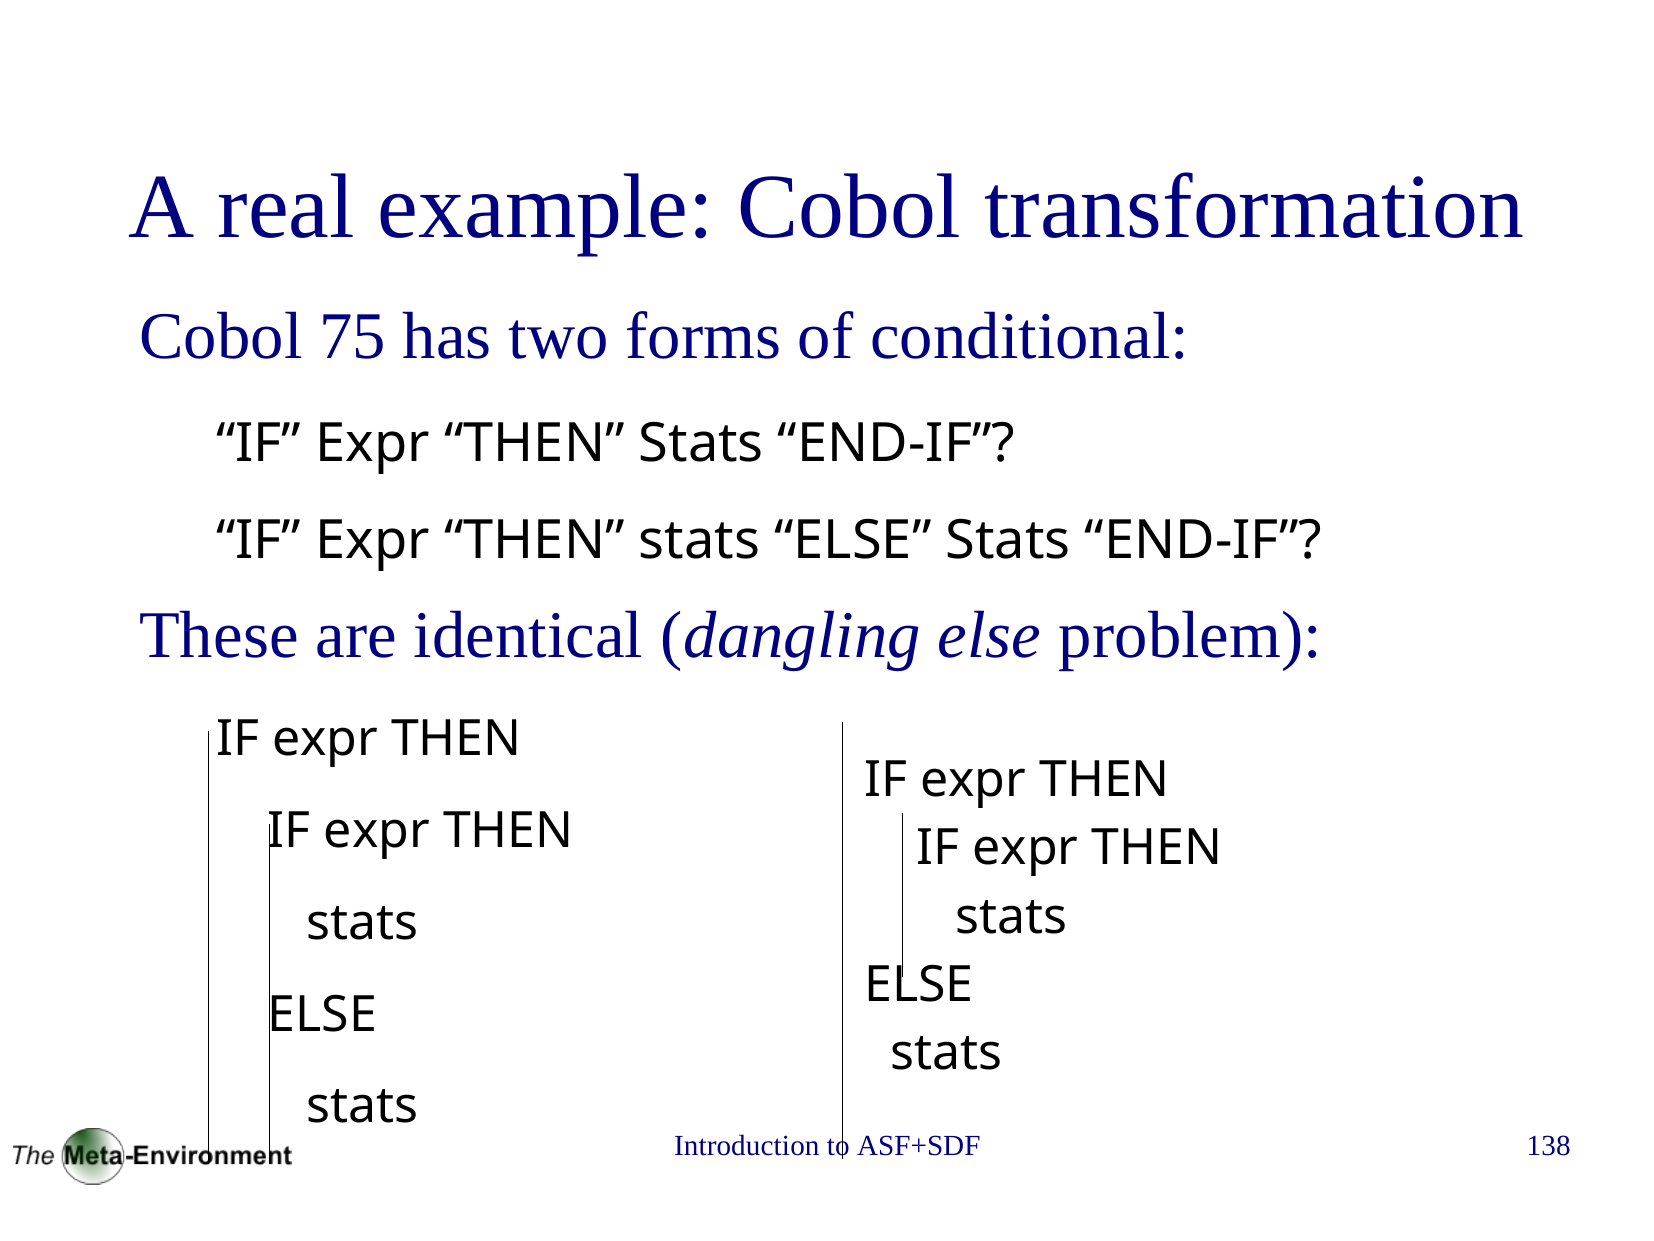

# A real example: Cobol transformation
Cobol 75 has two forms of conditional:
“IF” Expr “THEN” Stats “END-IF”?
“IF” Expr “THEN” stats “ELSE” Stats “END-IF”?
These are identical (dangling else problem):
IF expr THEN
 IF expr THEN
 stats
 ELSE
 stats
IF expr THEN
 IF expr THEN
 stats
ELSE
 stats
138